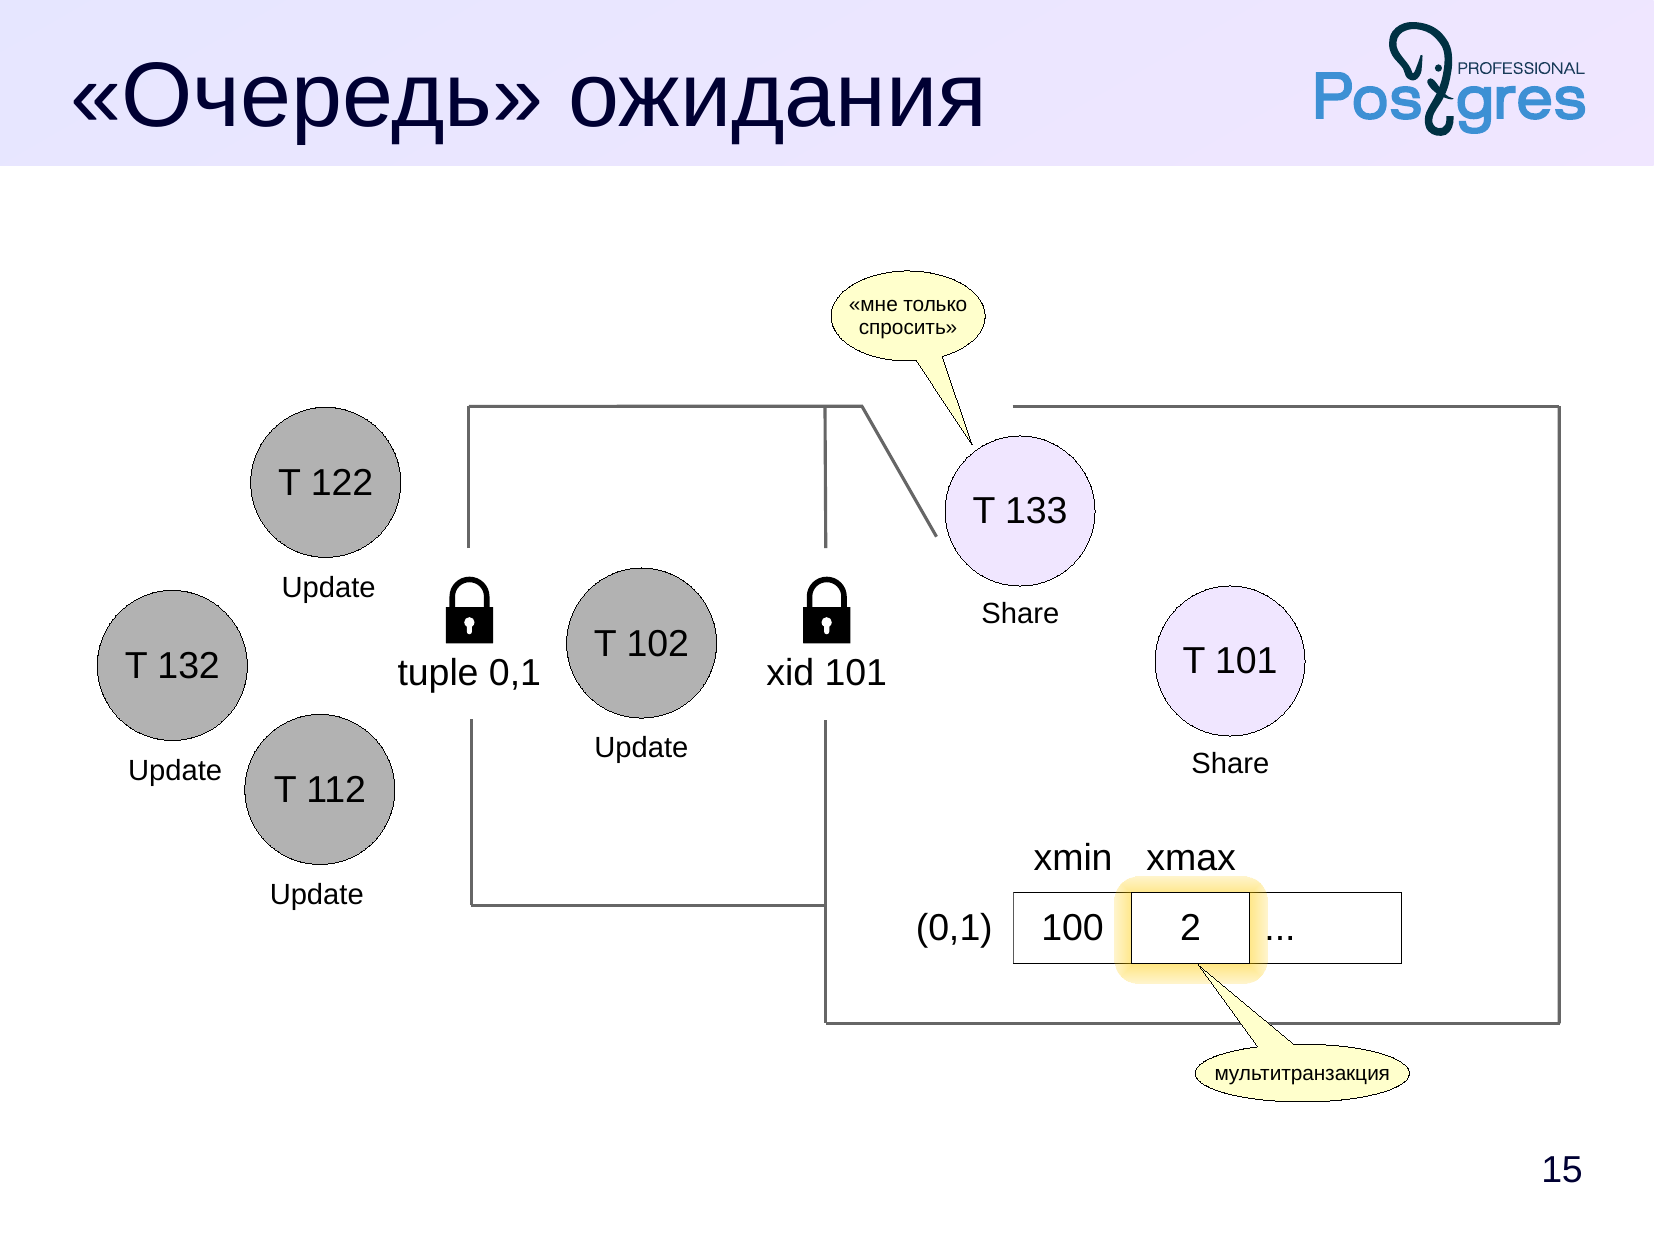

# «Очередь» ожидания
«мне только
спросить»
T 122
T 133
Update
T 102
T 101
Share
T 132
tuple 0,1
xid 101
T 112
Update
Share
Update
xmin
xmax
Update
(0,1)
100
2
...
мультитранзакция